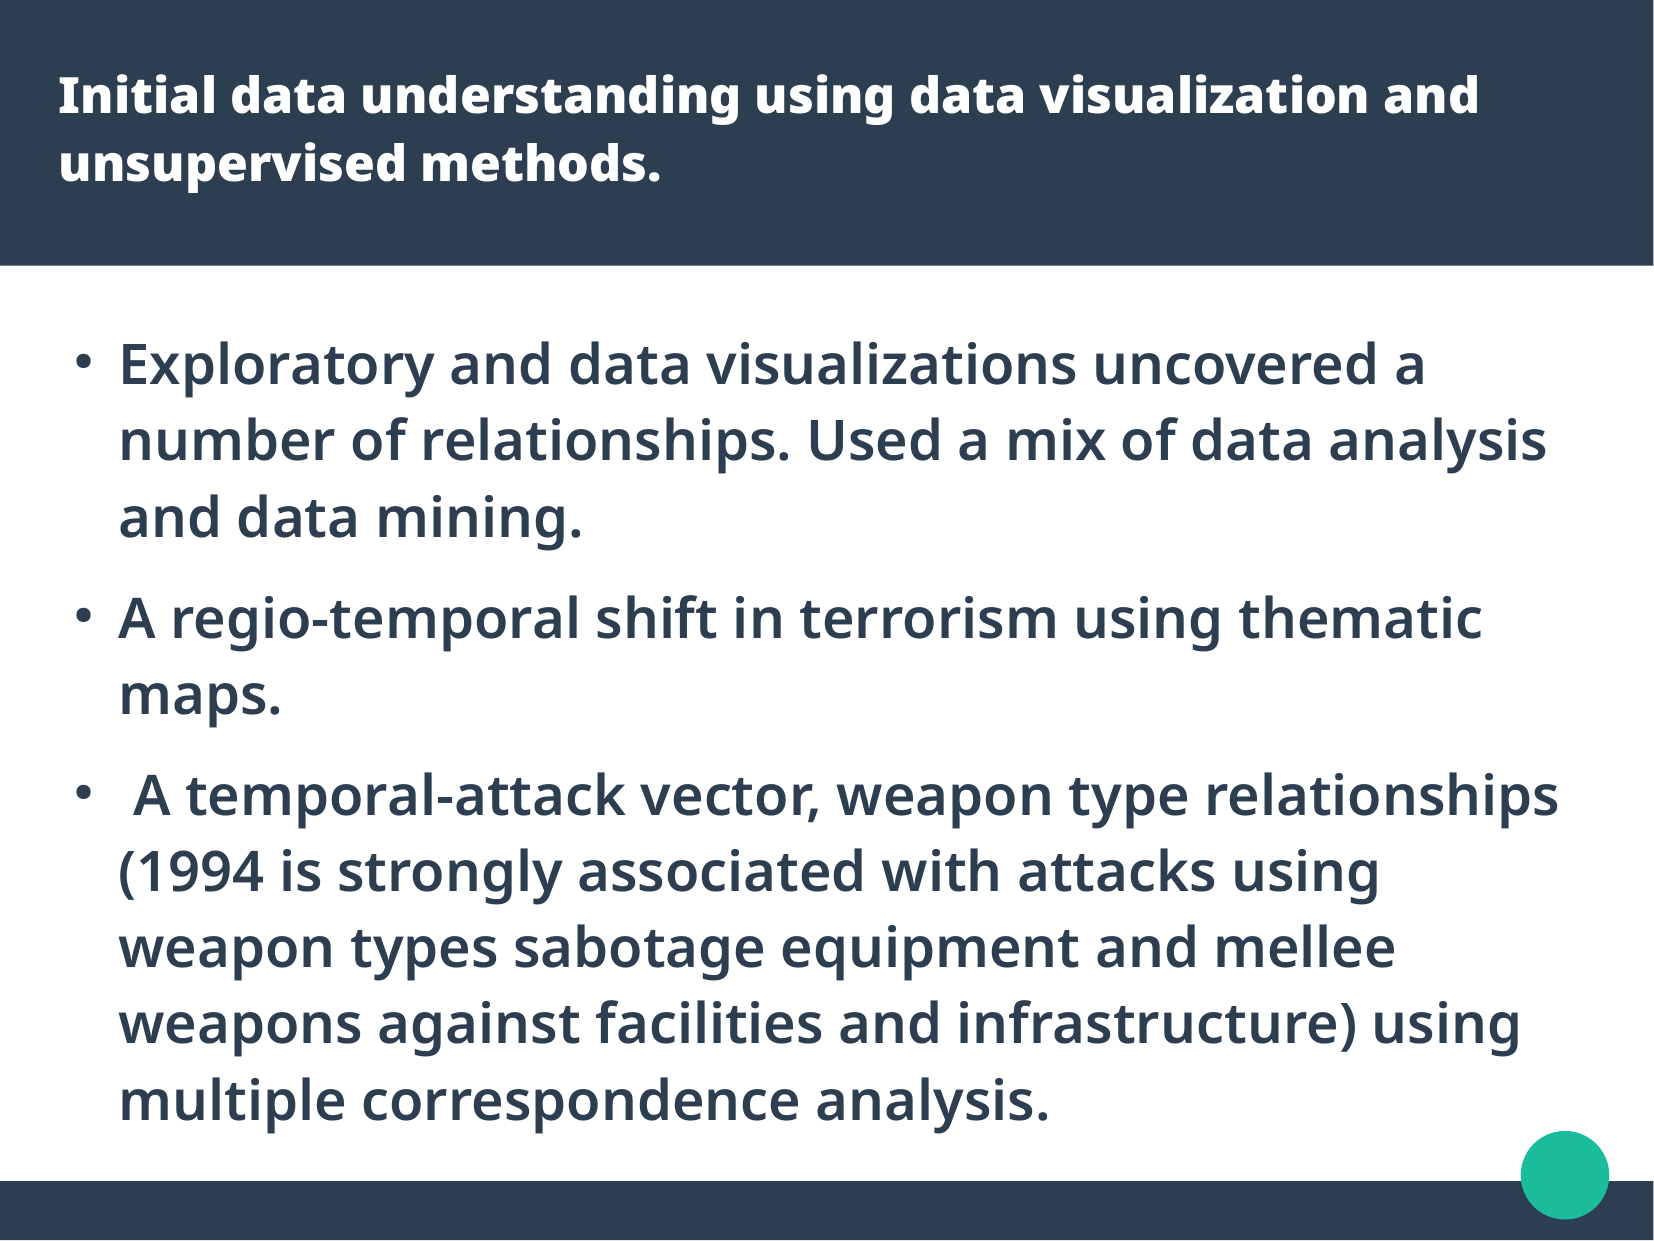

# Initial data understanding using data visualization and unsupervised methods.
Exploratory and data visualizations uncovered a number of relationships. Used a mix of data analysis and data mining.
A regio-temporal shift in terrorism using thematic maps.
 A temporal-attack vector, weapon type relationships (1994 is strongly associated with attacks using weapon types sabotage equipment and mellee weapons against facilities and infrastructure) using multiple correspondence analysis.